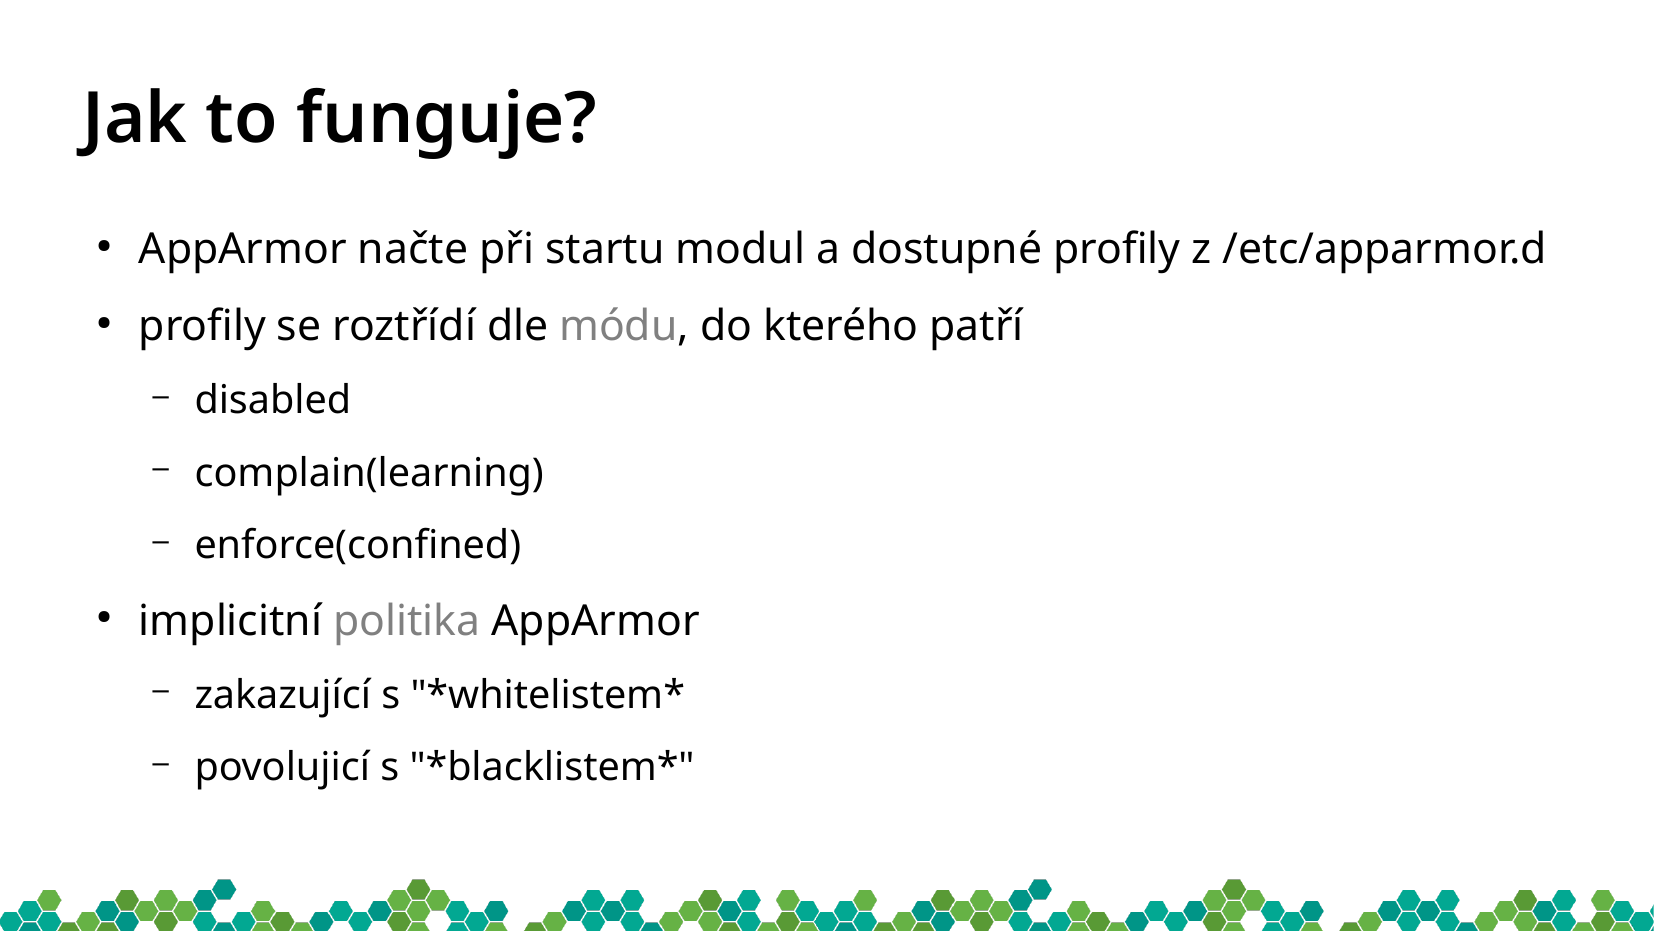

# Jak to funguje?
AppArmor načte při startu modul a dostupné profily z /etc/apparmor.d
profily se roztřídí dle módu, do kterého patří
disabled
complain(learning)
enforce(confined)
implicitní politika AppArmor
zakazující s "*whitelistem*
povolujicí s "*blacklistem*"